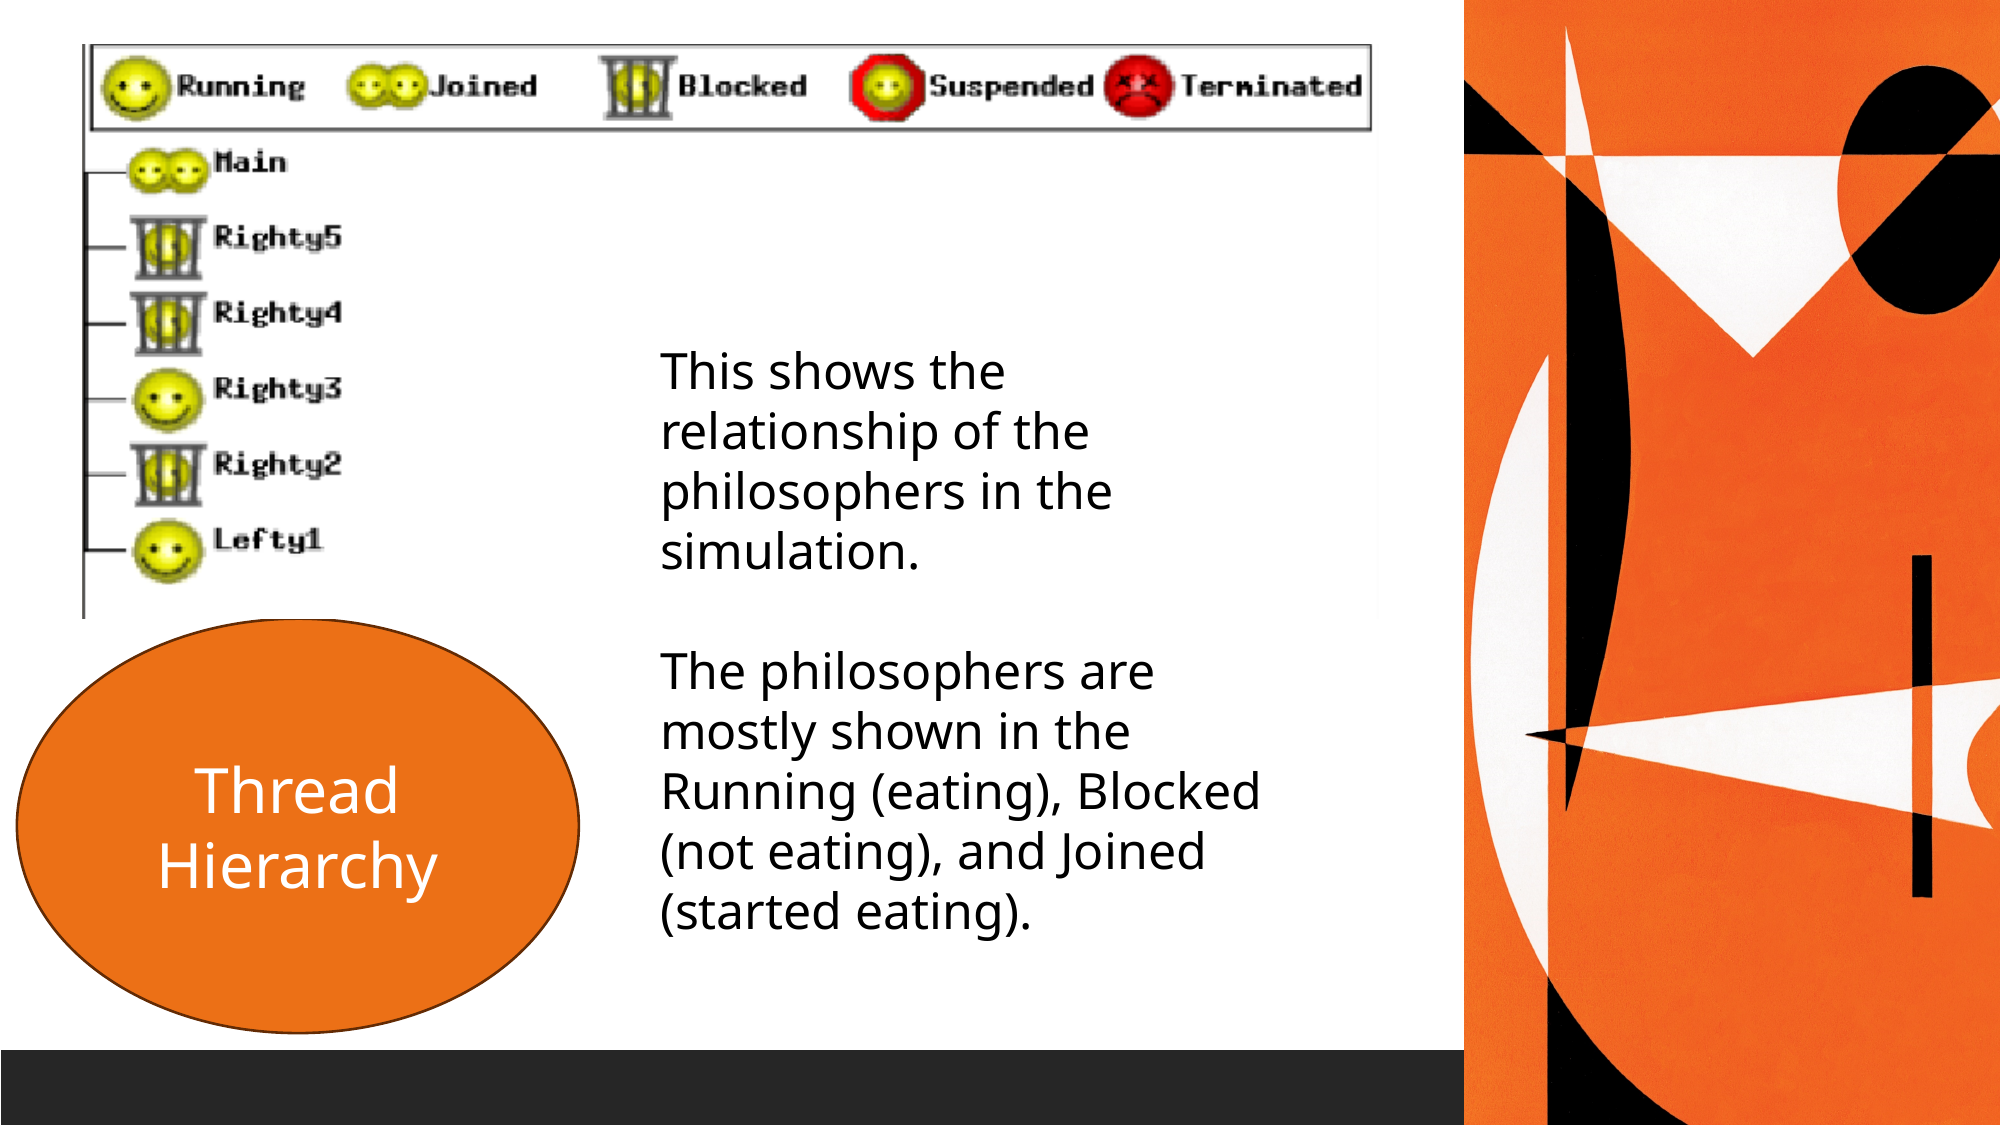

This shows the relationship of the philosophers in the simulation.
The philosophers are mostly shown in the Running (eating), Blocked (not eating), and Joined (started eating).
Thread Hierarchy